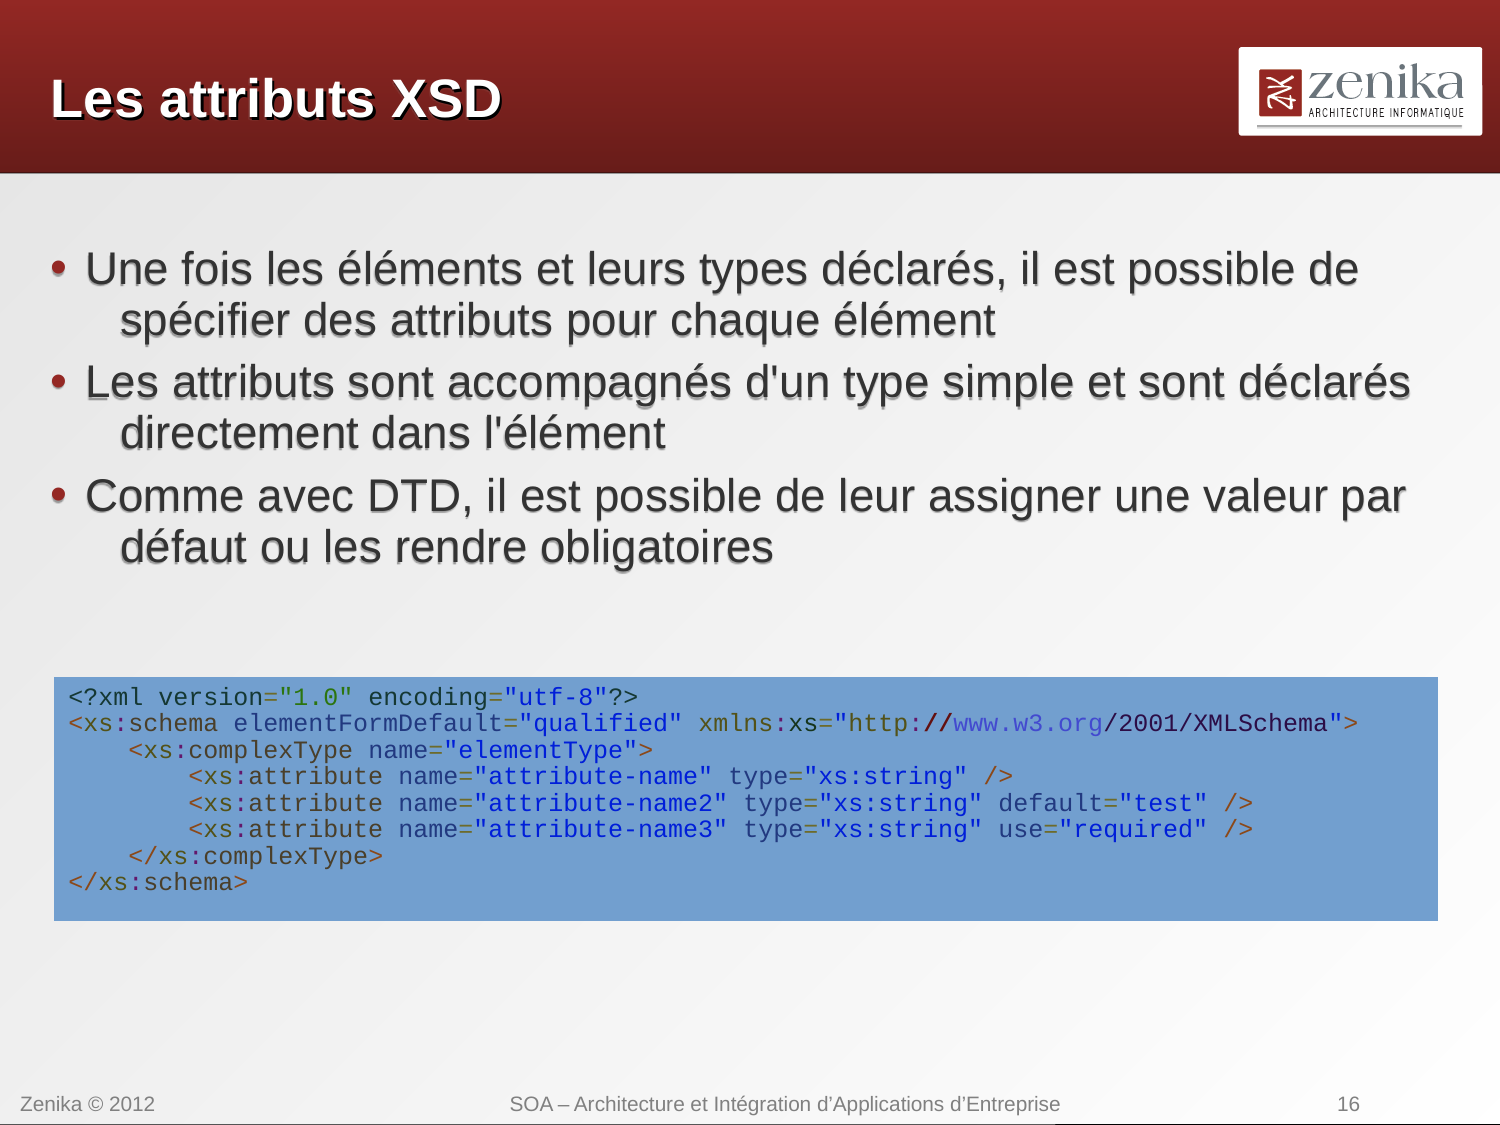

# Les attributs XSD
Une fois les éléments et leurs types déclarés, il est possible de spécifier des attributs pour chaque élément
Les attributs sont accompagnés d'un type simple et sont déclarés directement dans l'élément
Comme avec DTD, il est possible de leur assigner une valeur par défaut ou les rendre obligatoires
| <?xml version="1.0" encoding="utf-8"?> <xs:schema elementFormDefault="qualified" xmlns:xs="http://www.w3.org/2001/XMLSchema"> <xs:complexType name="elementType"> <xs:attribute name="attribute-name" type="xs:string" /> <xs:attribute name="attribute-name2" type="xs:string" default="test" /> <xs:attribute name="attribute-name3" type="xs:string" use="required" /> </xs:complexType> </xs:schema> |
| --- |